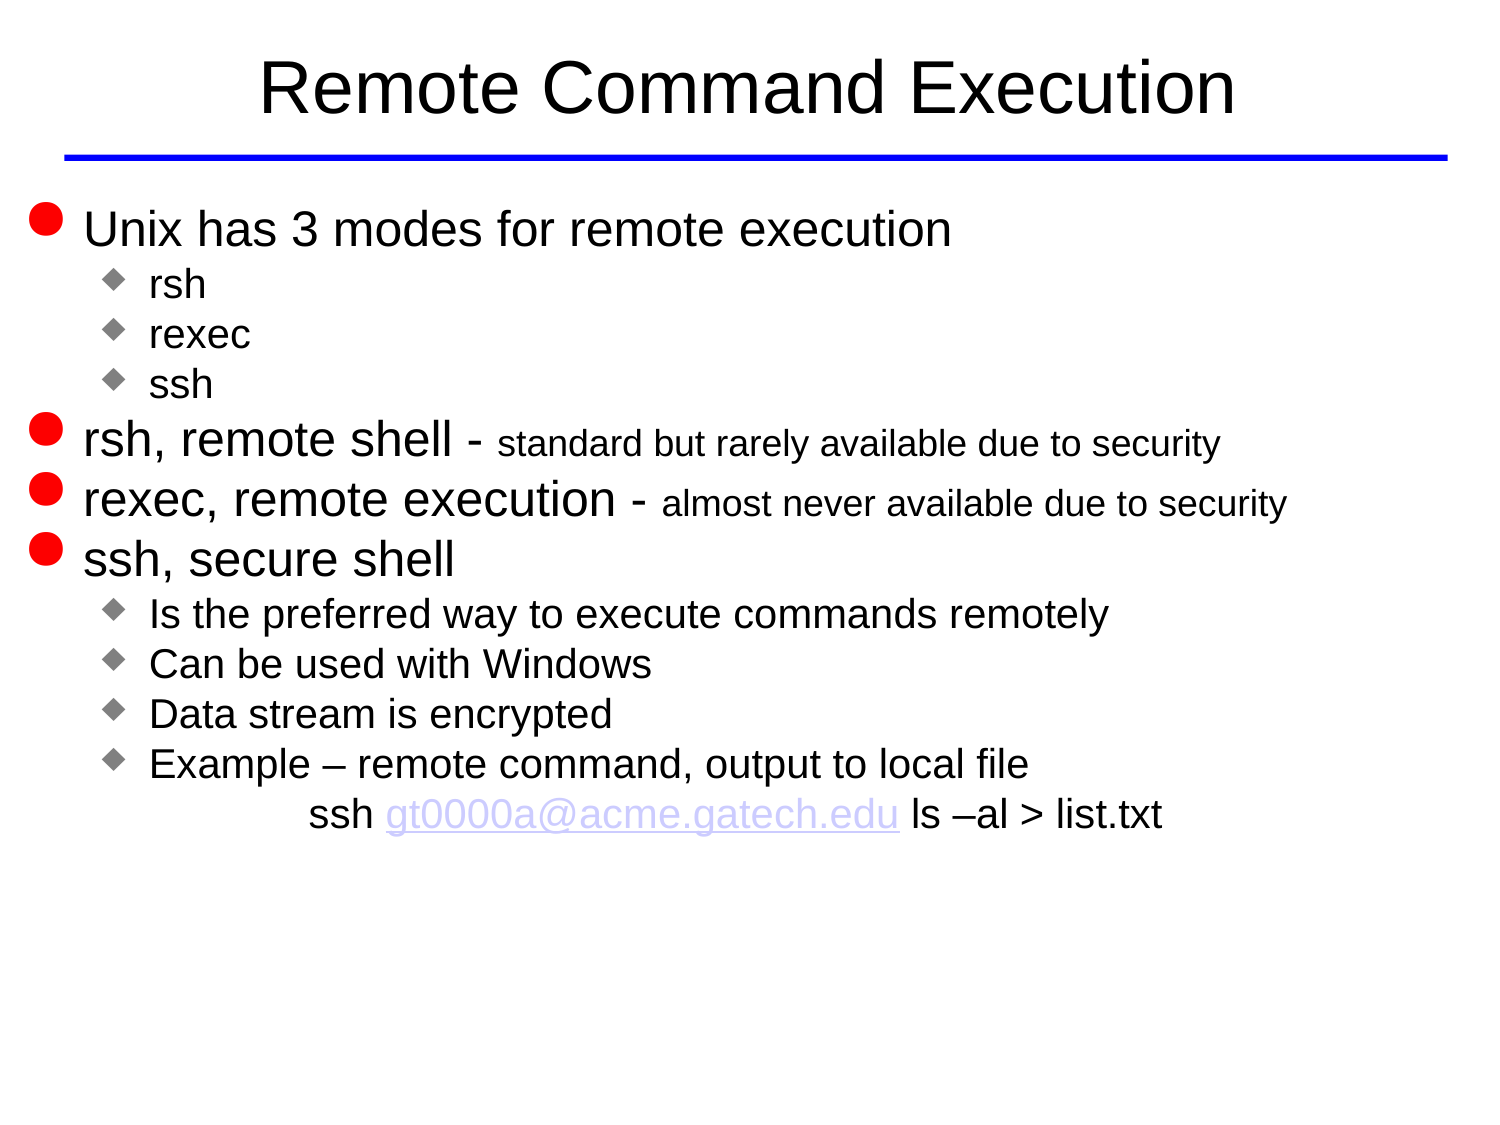

# Remote Command Execution
Unix has 3 modes for remote execution
rsh
rexec
ssh
rsh, remote shell - standard but rarely available due to security
rexec, remote execution - almost never available due to security
ssh, secure shell
Is the preferred way to execute commands remotely
Can be used with Windows
Data stream is encrypted
Example – remote command, output to local file
 ssh gt0000a@acme.gatech.edu ls –al > list.txt